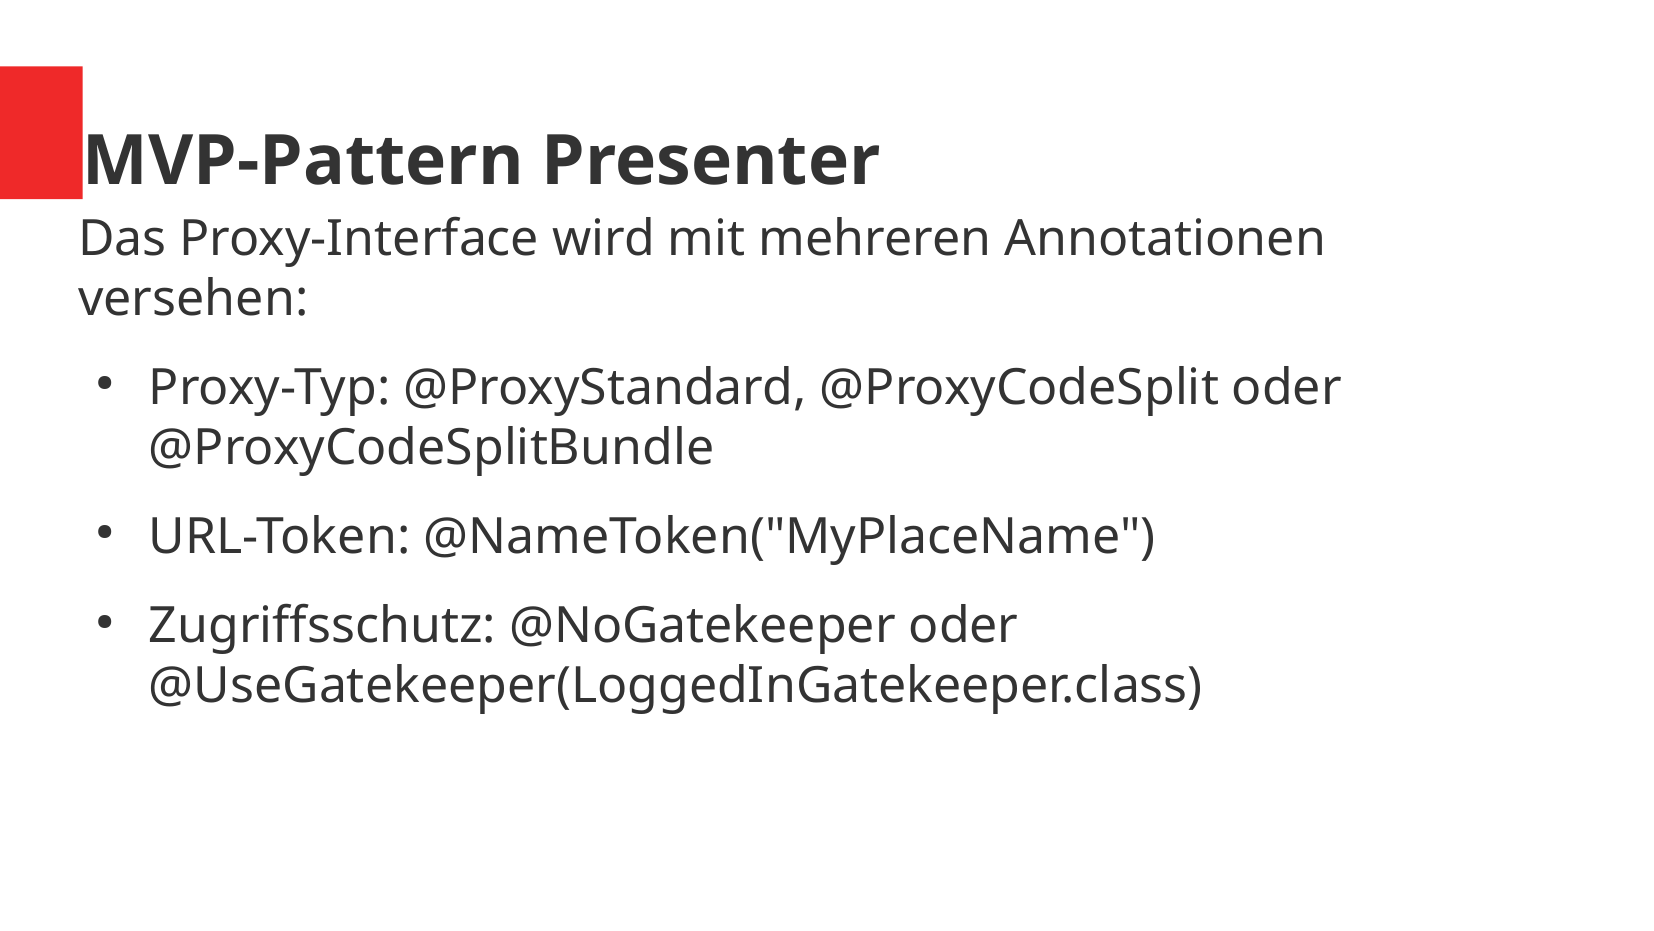

# MVP-Pattern Presenter
Das Proxy-Interface wird mit mehreren Annotationen versehen:
Proxy-Typ: @ProxyStandard, @ProxyCodeSplit oder @ProxyCodeSplitBundle
URL-Token: @NameToken("MyPlaceName")
Zugriffsschutz: @NoGatekeeper oder @UseGatekeeper(LoggedInGatekeeper.class)